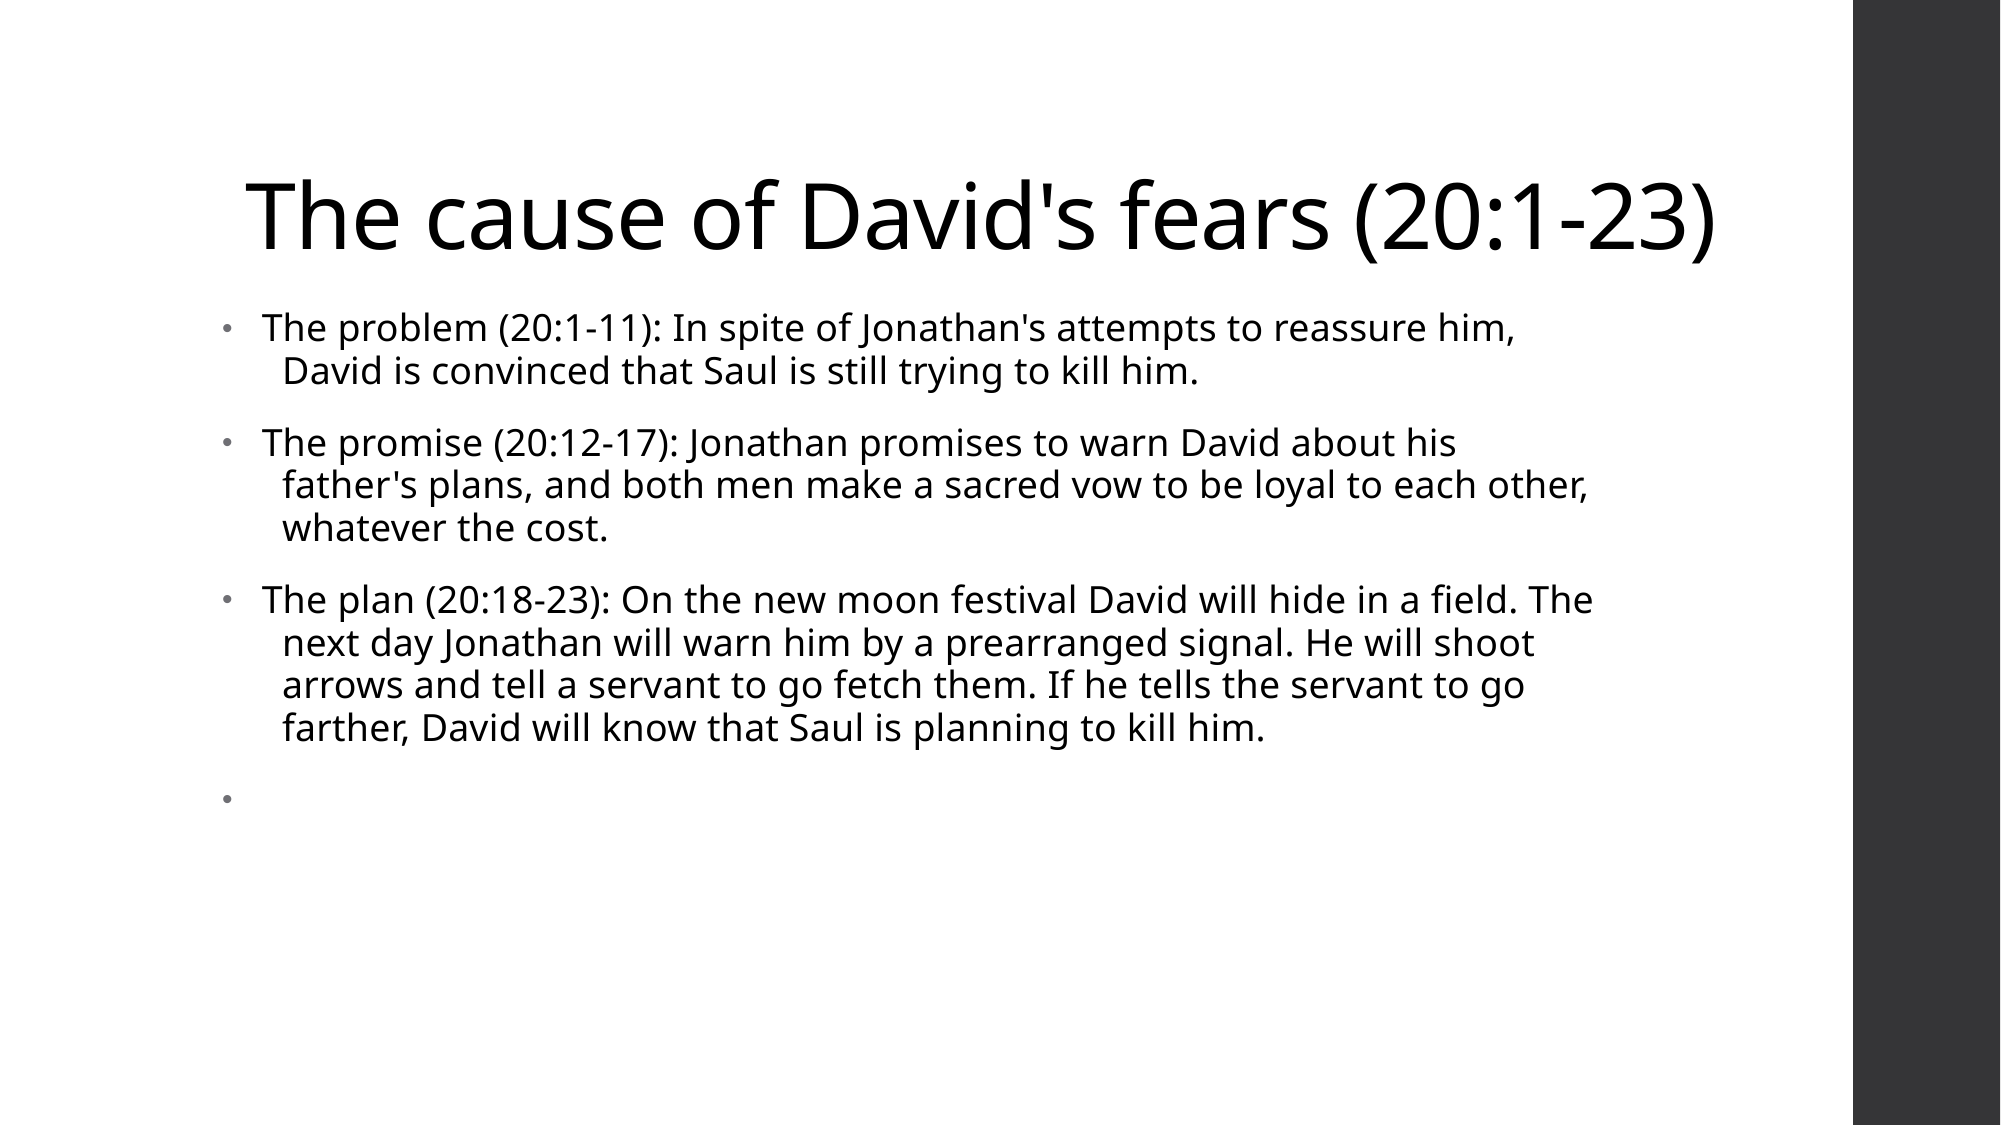

# The cause of David's fears (20:1-23)
 The problem (20:1-11): In spite of Jonathan's attempts to reassure him, David is convinced that Saul is still trying to kill him.
 The promise (20:12-17): Jonathan promises to warn David about his father's plans, and both men make a sacred vow to be loyal to each other, whatever the cost.
 The plan (20:18-23): On the new moon festival David will hide in a field. The next day Jonathan will warn him by a prearranged signal. He will shoot arrows and tell a servant to go fetch them. If he tells the servant to go farther, David will know that Saul is planning to kill him.